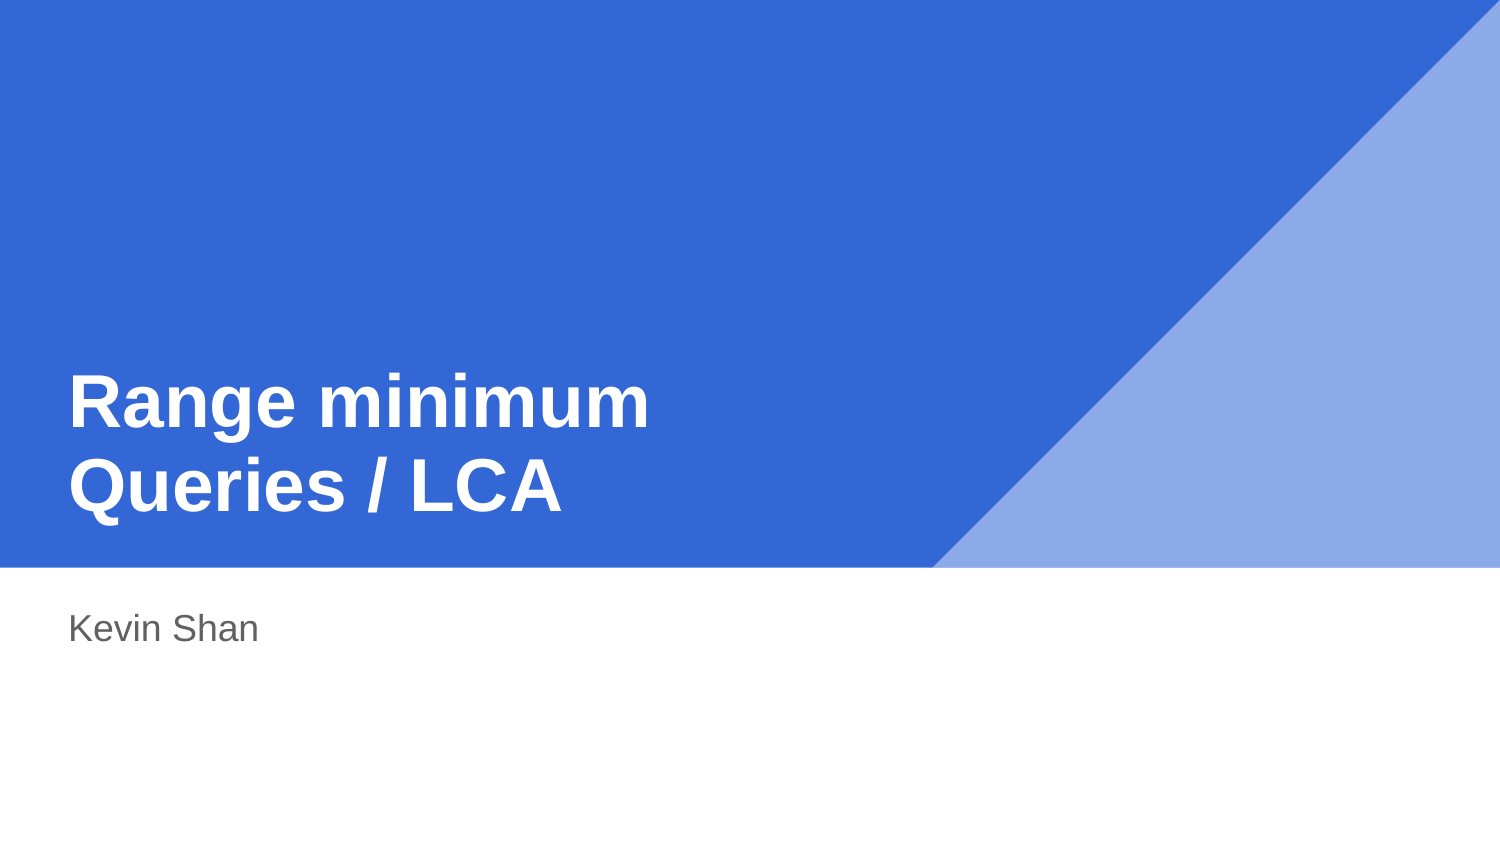

# Range minimum Queries / LCA
Kevin Shan